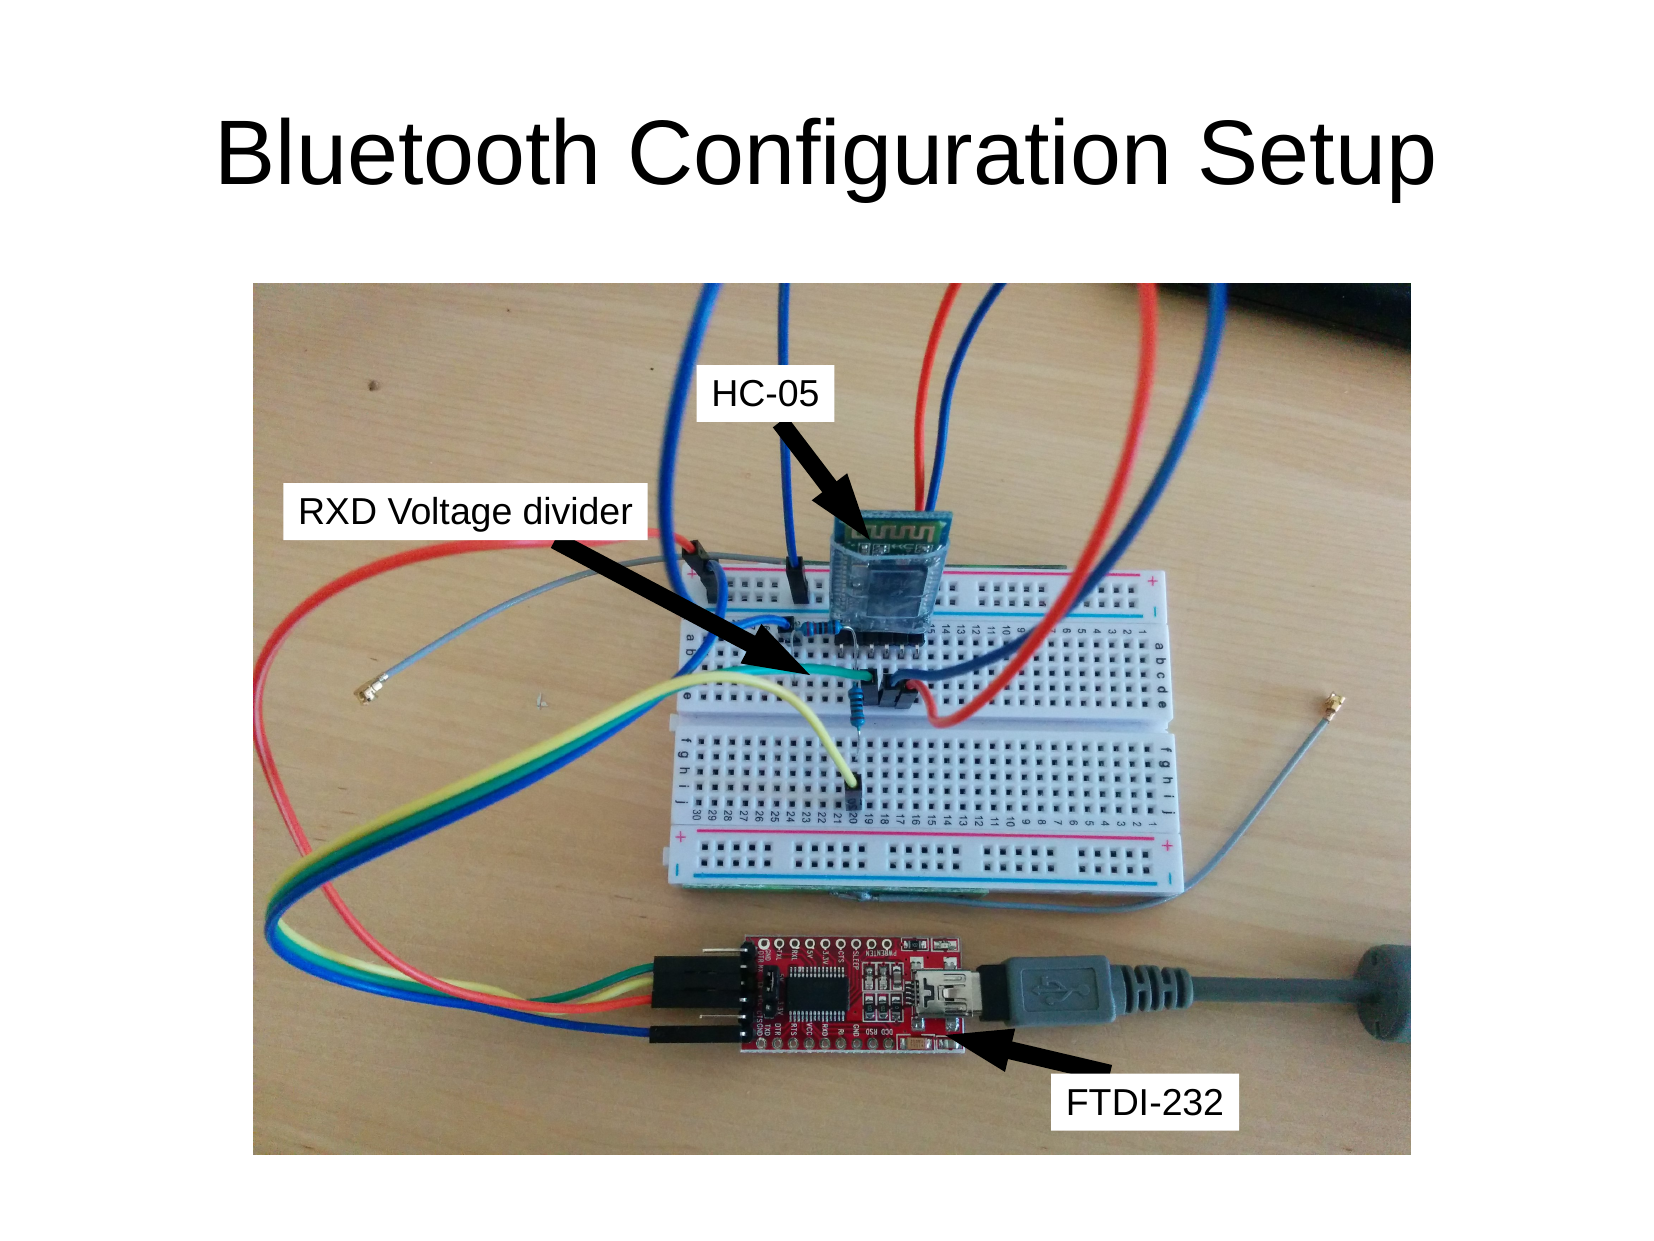

# Bluetooth Configuration Setup
HC-05
RXD Voltage divider
FTDI-232